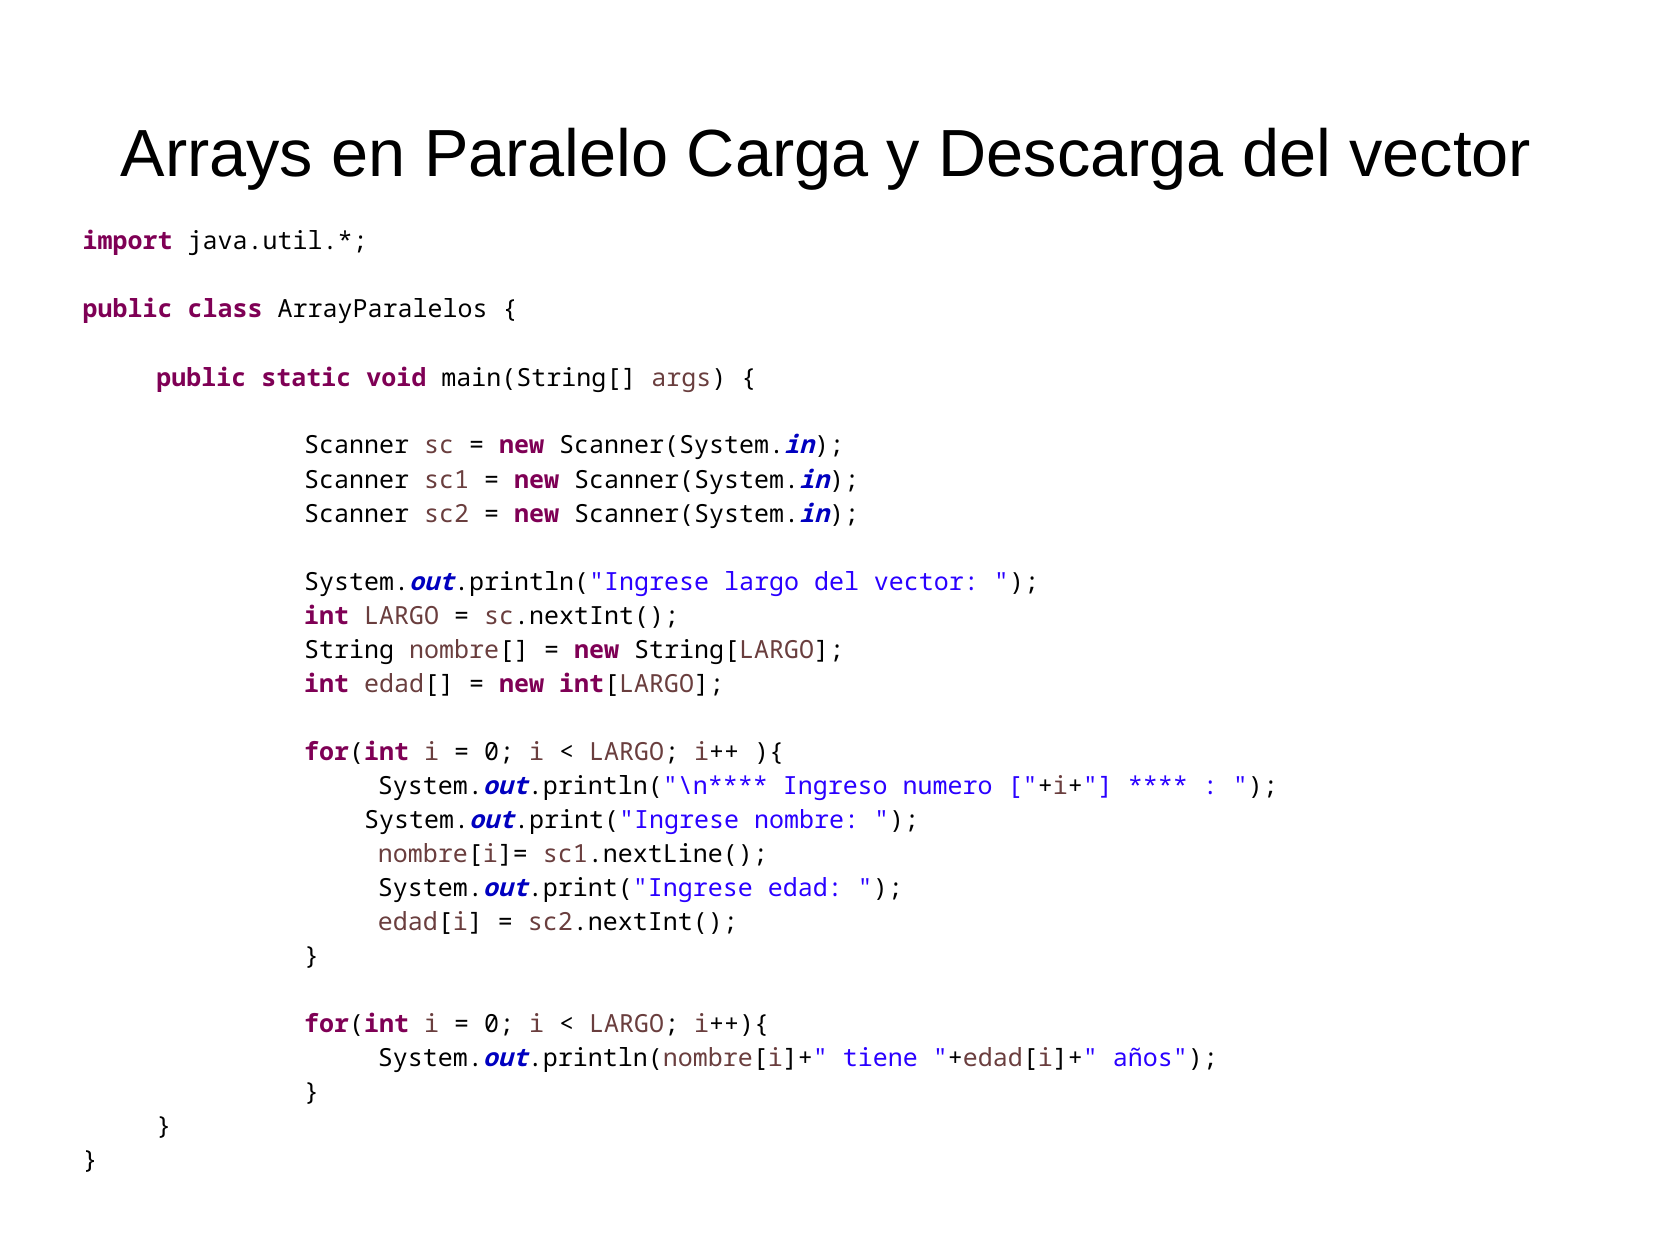

# Arrays en Paralelo Carga y Descarga del vector
import java.util.*;
public class ArrayParalelos {
	public static void main(String[] args) {
			Scanner sc = new Scanner(System.in);
			Scanner sc1 = new Scanner(System.in);
			Scanner sc2 = new Scanner(System.in);
			System.out.println("Ingrese largo del vector: ");
			int LARGO = sc.nextInt();
			String nombre[] = new String[LARGO];
			int edad[] = new int[LARGO];
			for(int i = 0; i < LARGO; i++ ){
				System.out.println("\n**** Ingreso numero ["+i+"] **** : ");
			 System.out.print("Ingrese nombre: ");
				nombre[i]= sc1.nextLine();
				System.out.print("Ingrese edad: ");
				edad[i] = sc2.nextInt();
			}
			for(int i = 0; i < LARGO; i++){
				System.out.println(nombre[i]+" tiene "+edad[i]+" años");
			}
	}
}